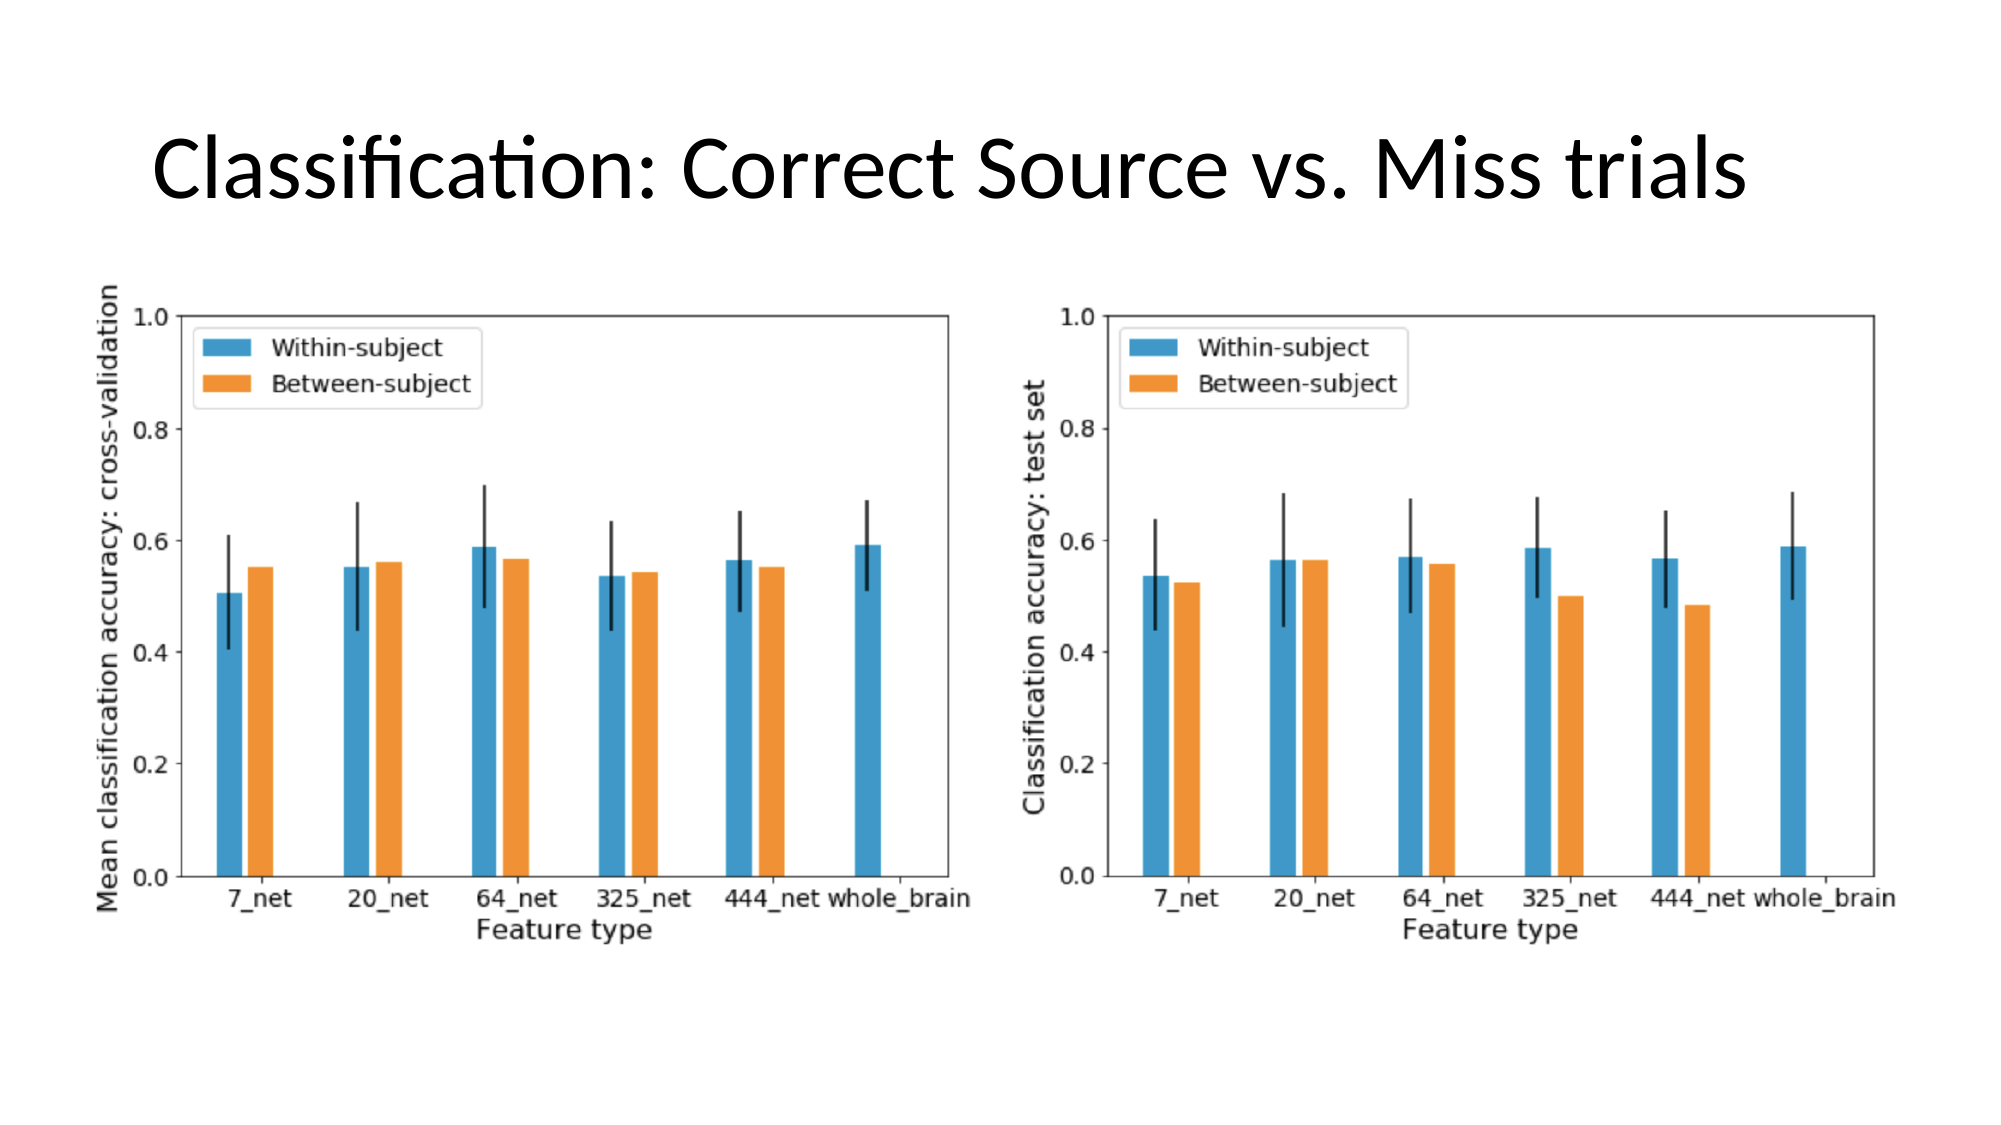

# Classification: Correct Source vs. Miss trials